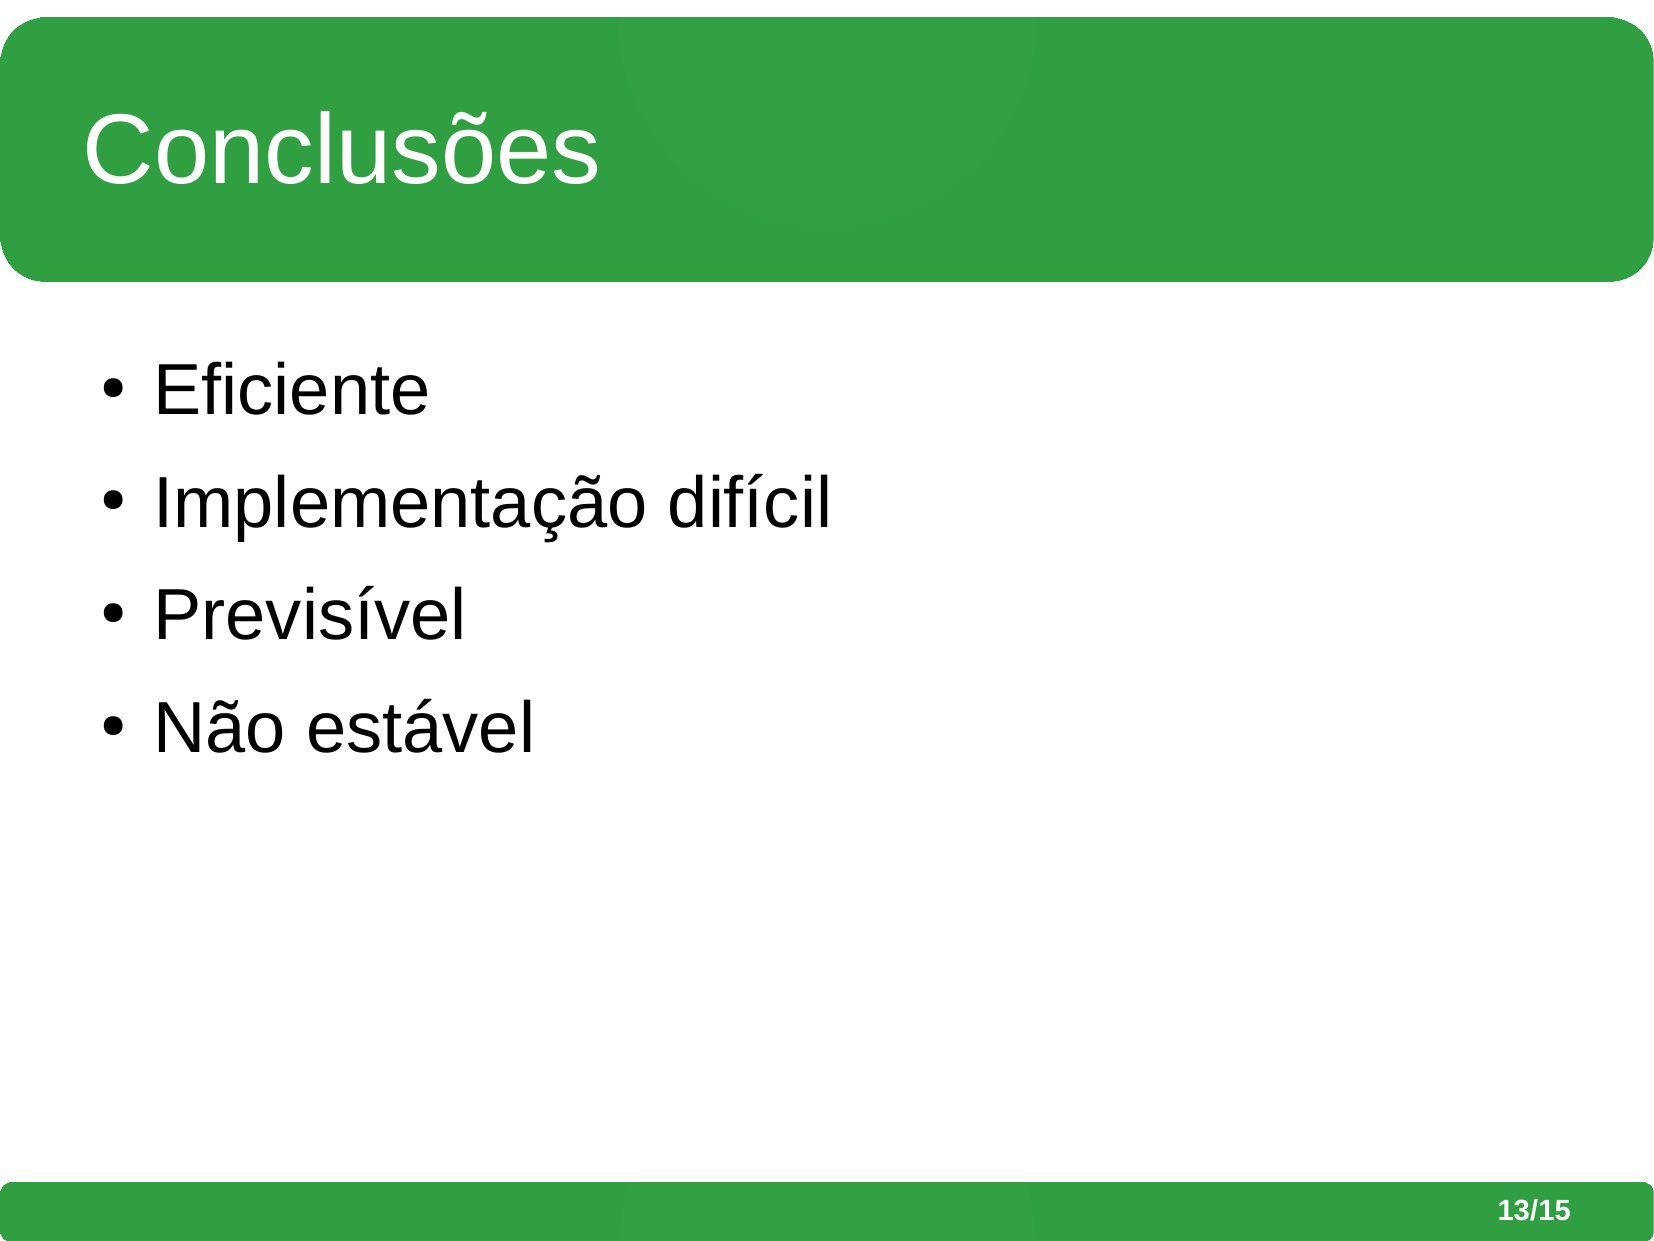

# Conclusões
Eficiente
Implementação difícil
Previsível
Não estável
13